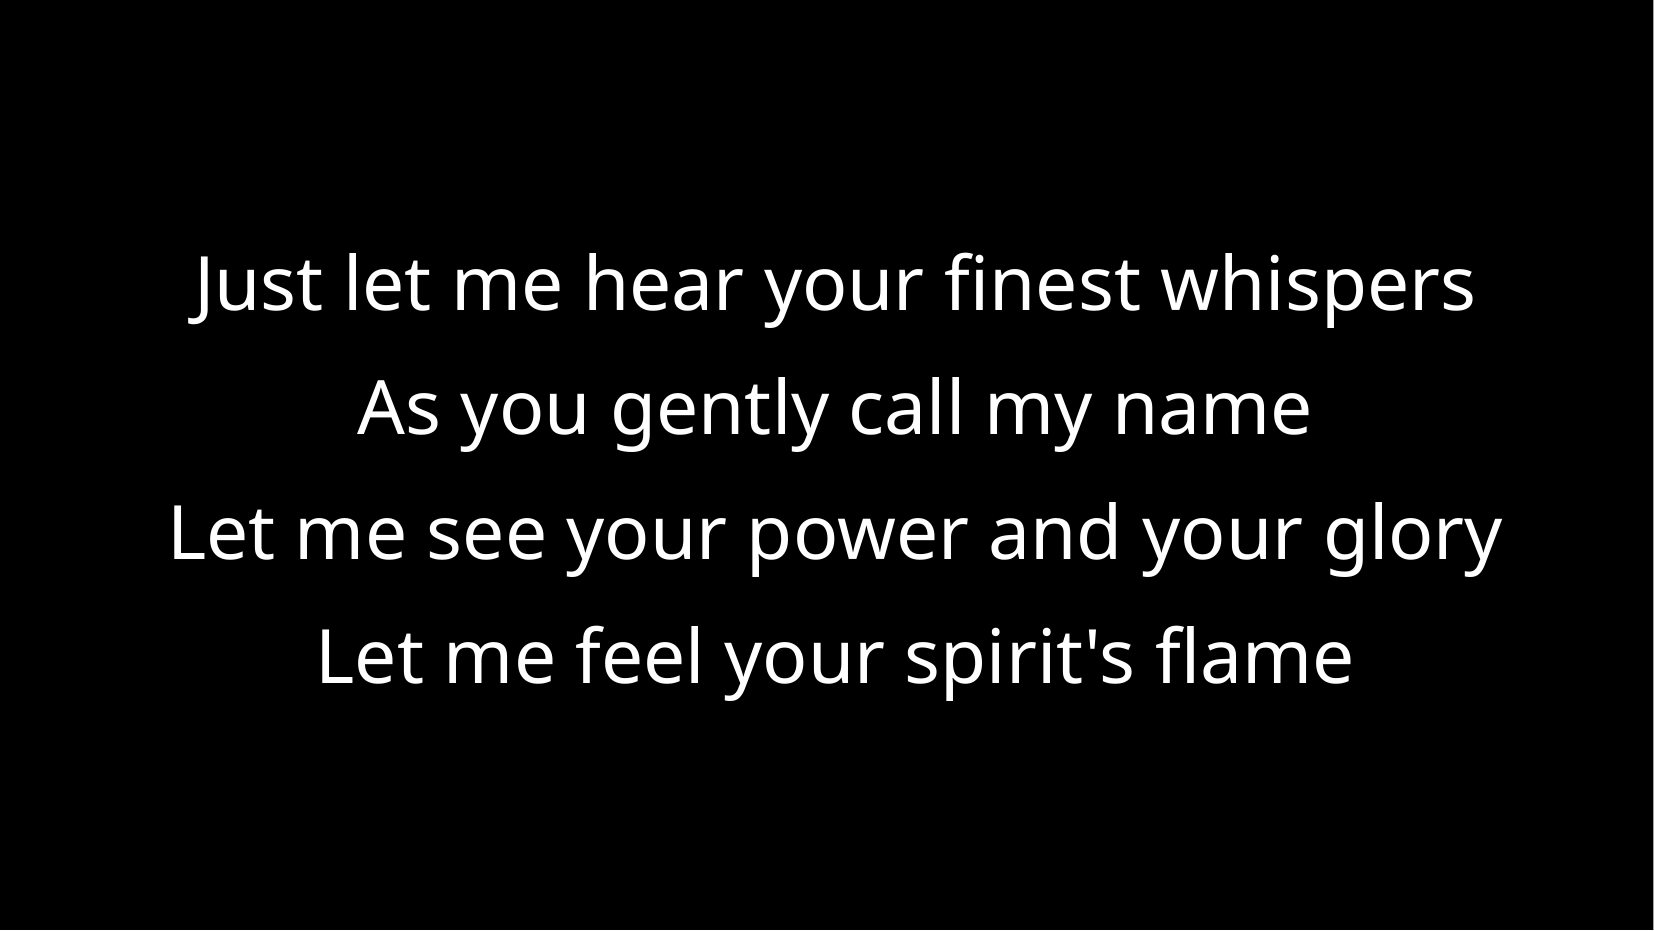

#
Just let me hear your finest whispers
As you gently call my name
Let me see your power and your glory
Let me feel your spirit's flame